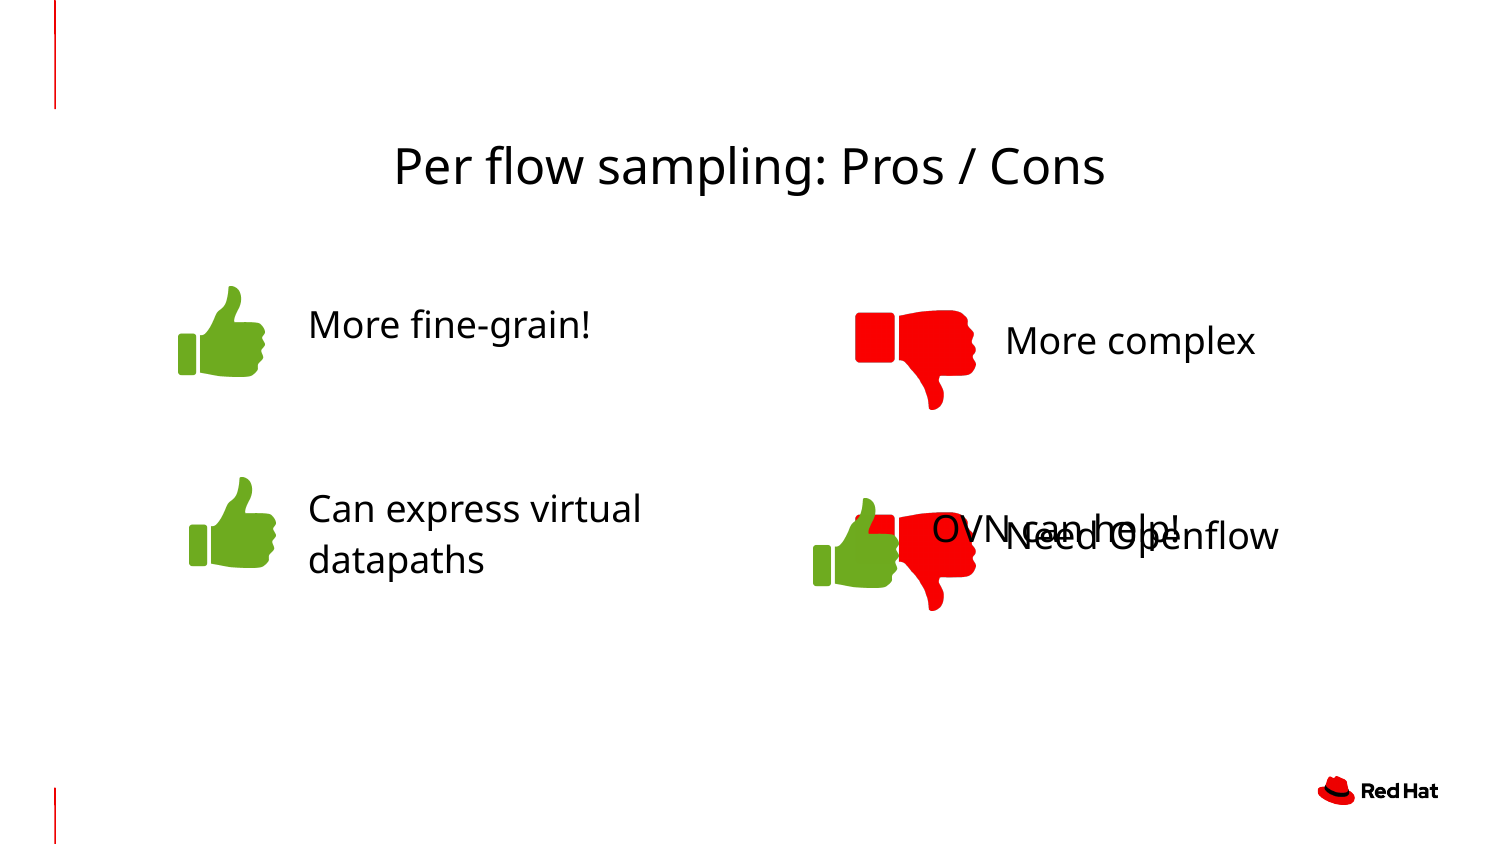

# Per flow sampling: Pros / Cons
More fine-grain!
More complex
Can express virtual datapaths
OVN can help!
Need Openflow